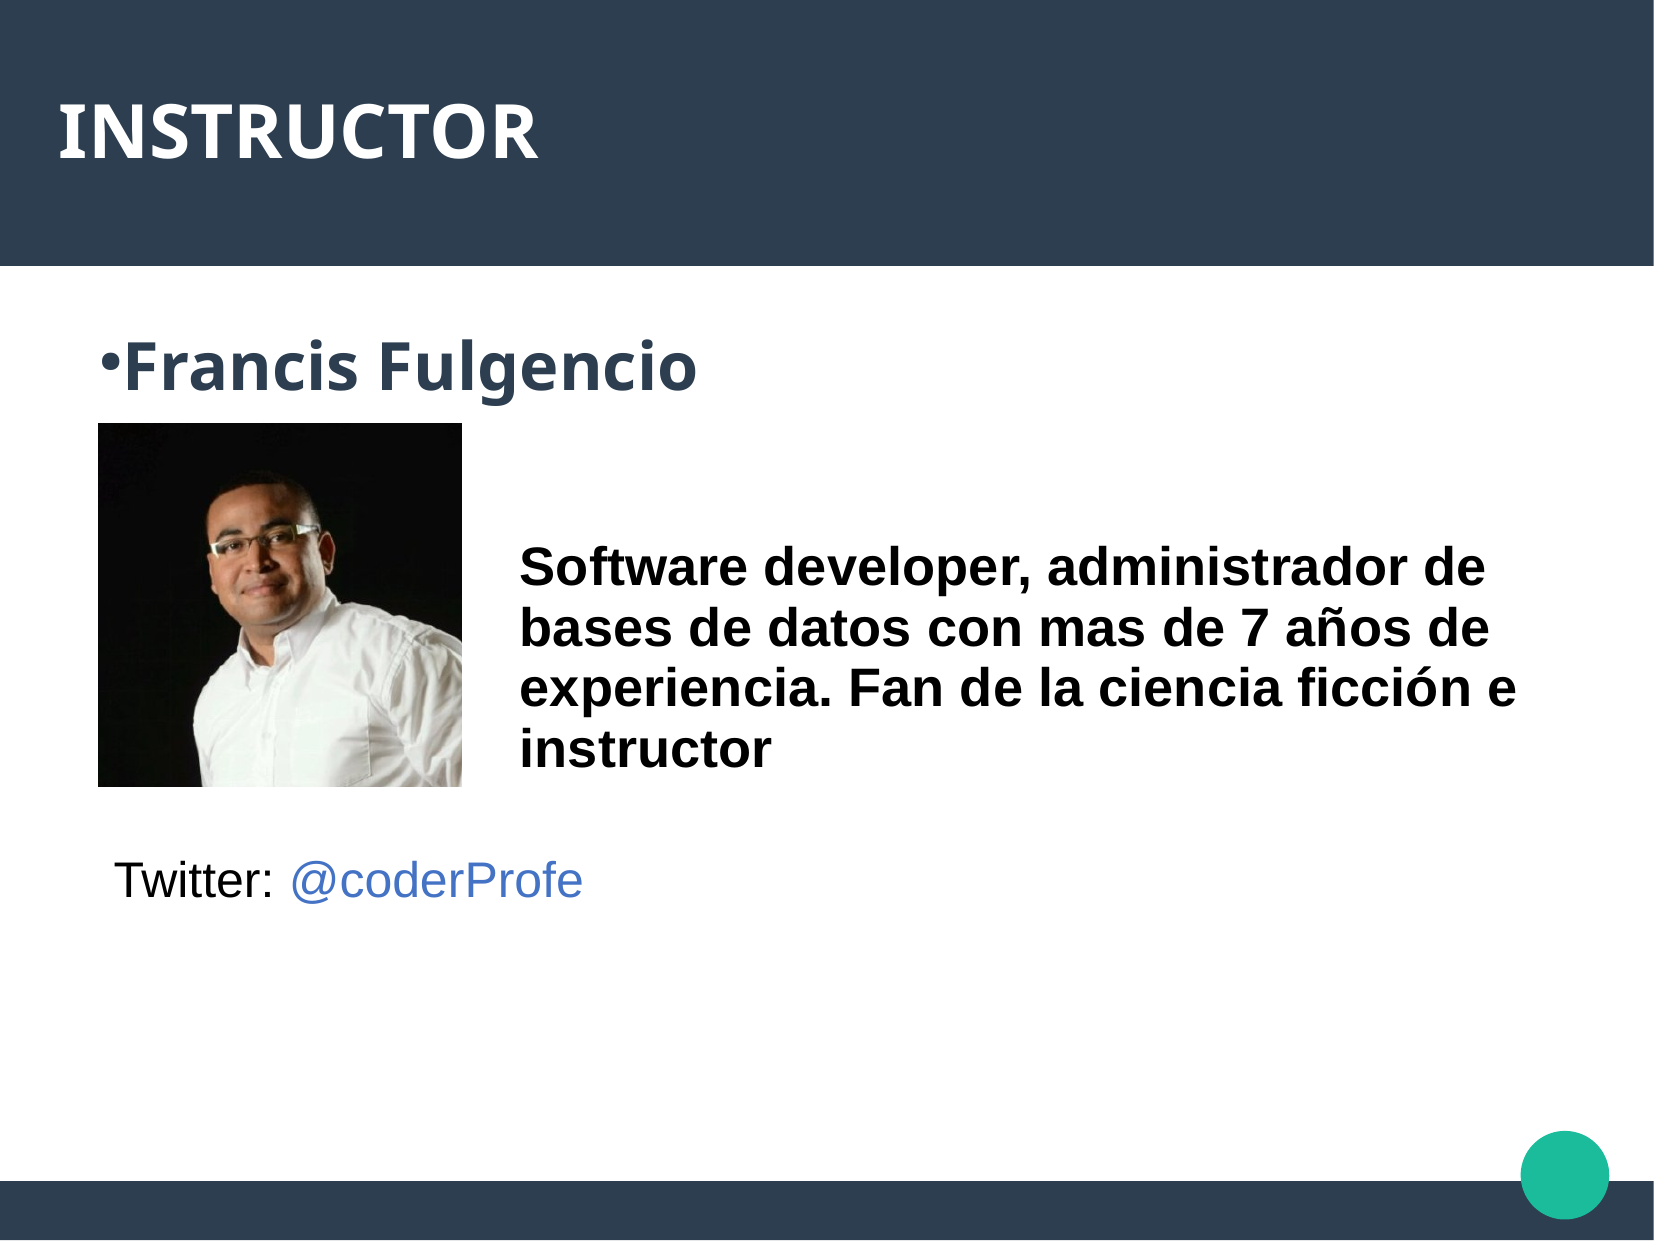

# INSTRUCTOR
Francis Fulgencio
Software developer, administrador de bases de datos con mas de 7 años de experiencia. Fan de la ciencia ficción e instructor
Twitter: @coderProfe